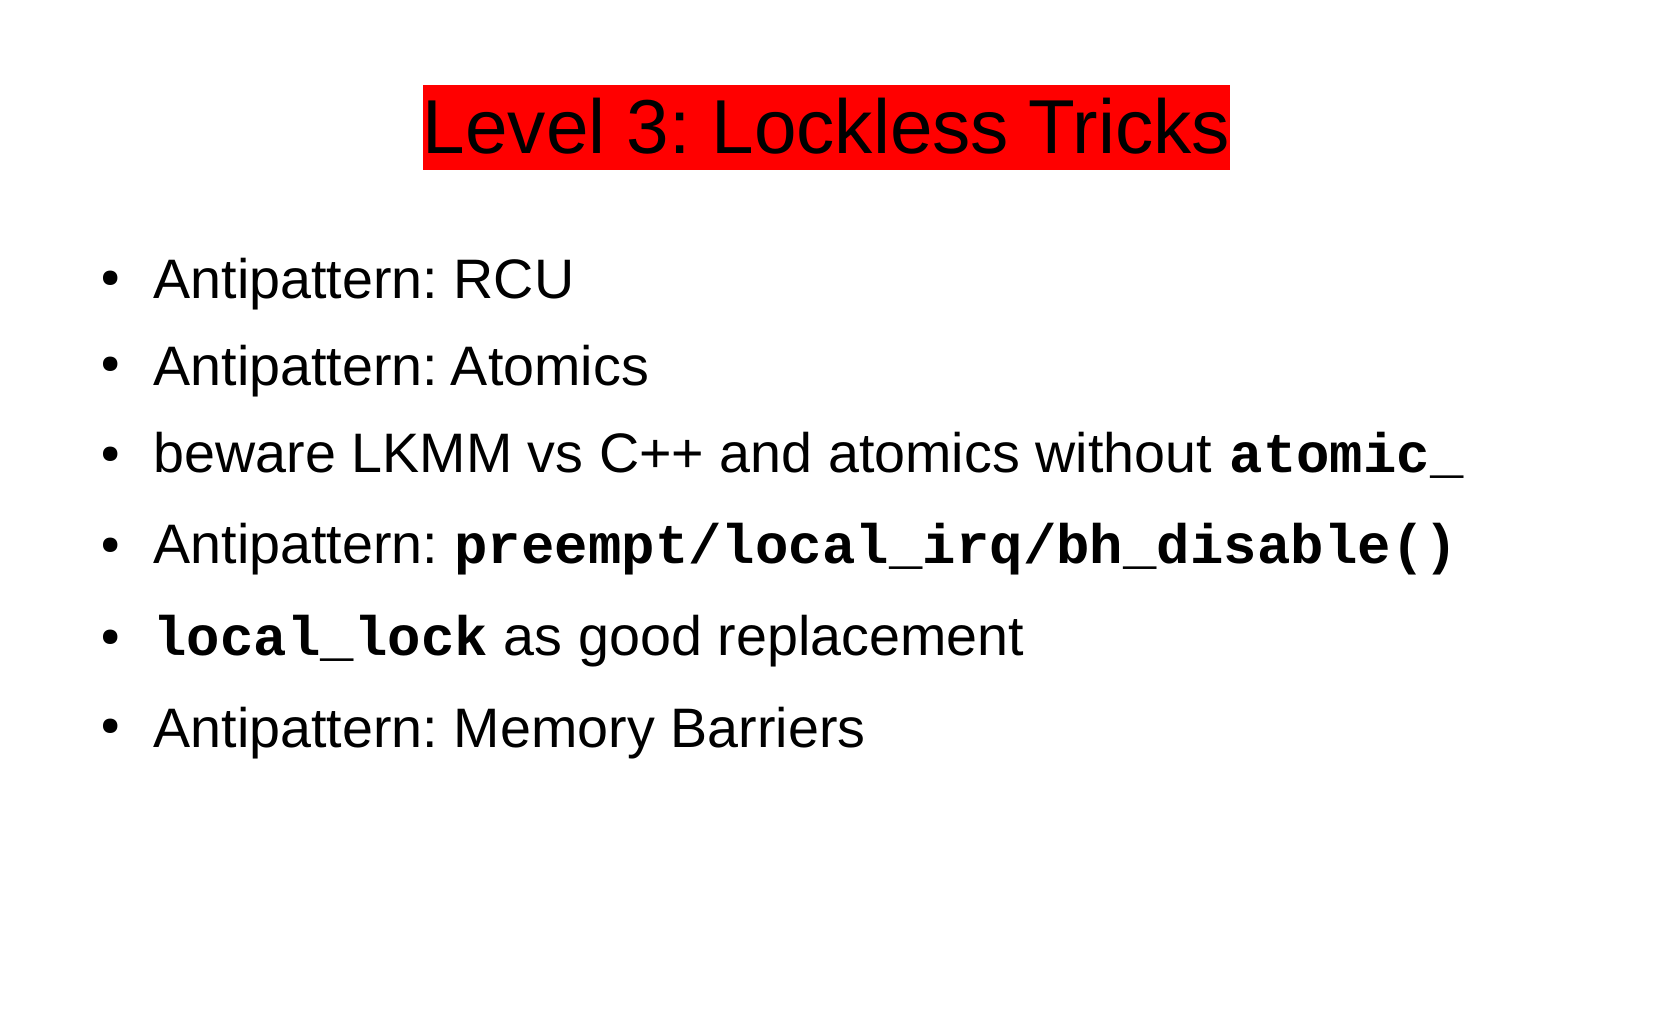

# Level 3: Lockless Tricks
Antipattern: RCU
Antipattern: Atomics
beware LKMM vs C++ and atomics without atomic_
Antipattern: preempt/local_irq/bh_disable()
local_lock as good replacement
Antipattern: Memory Barriers